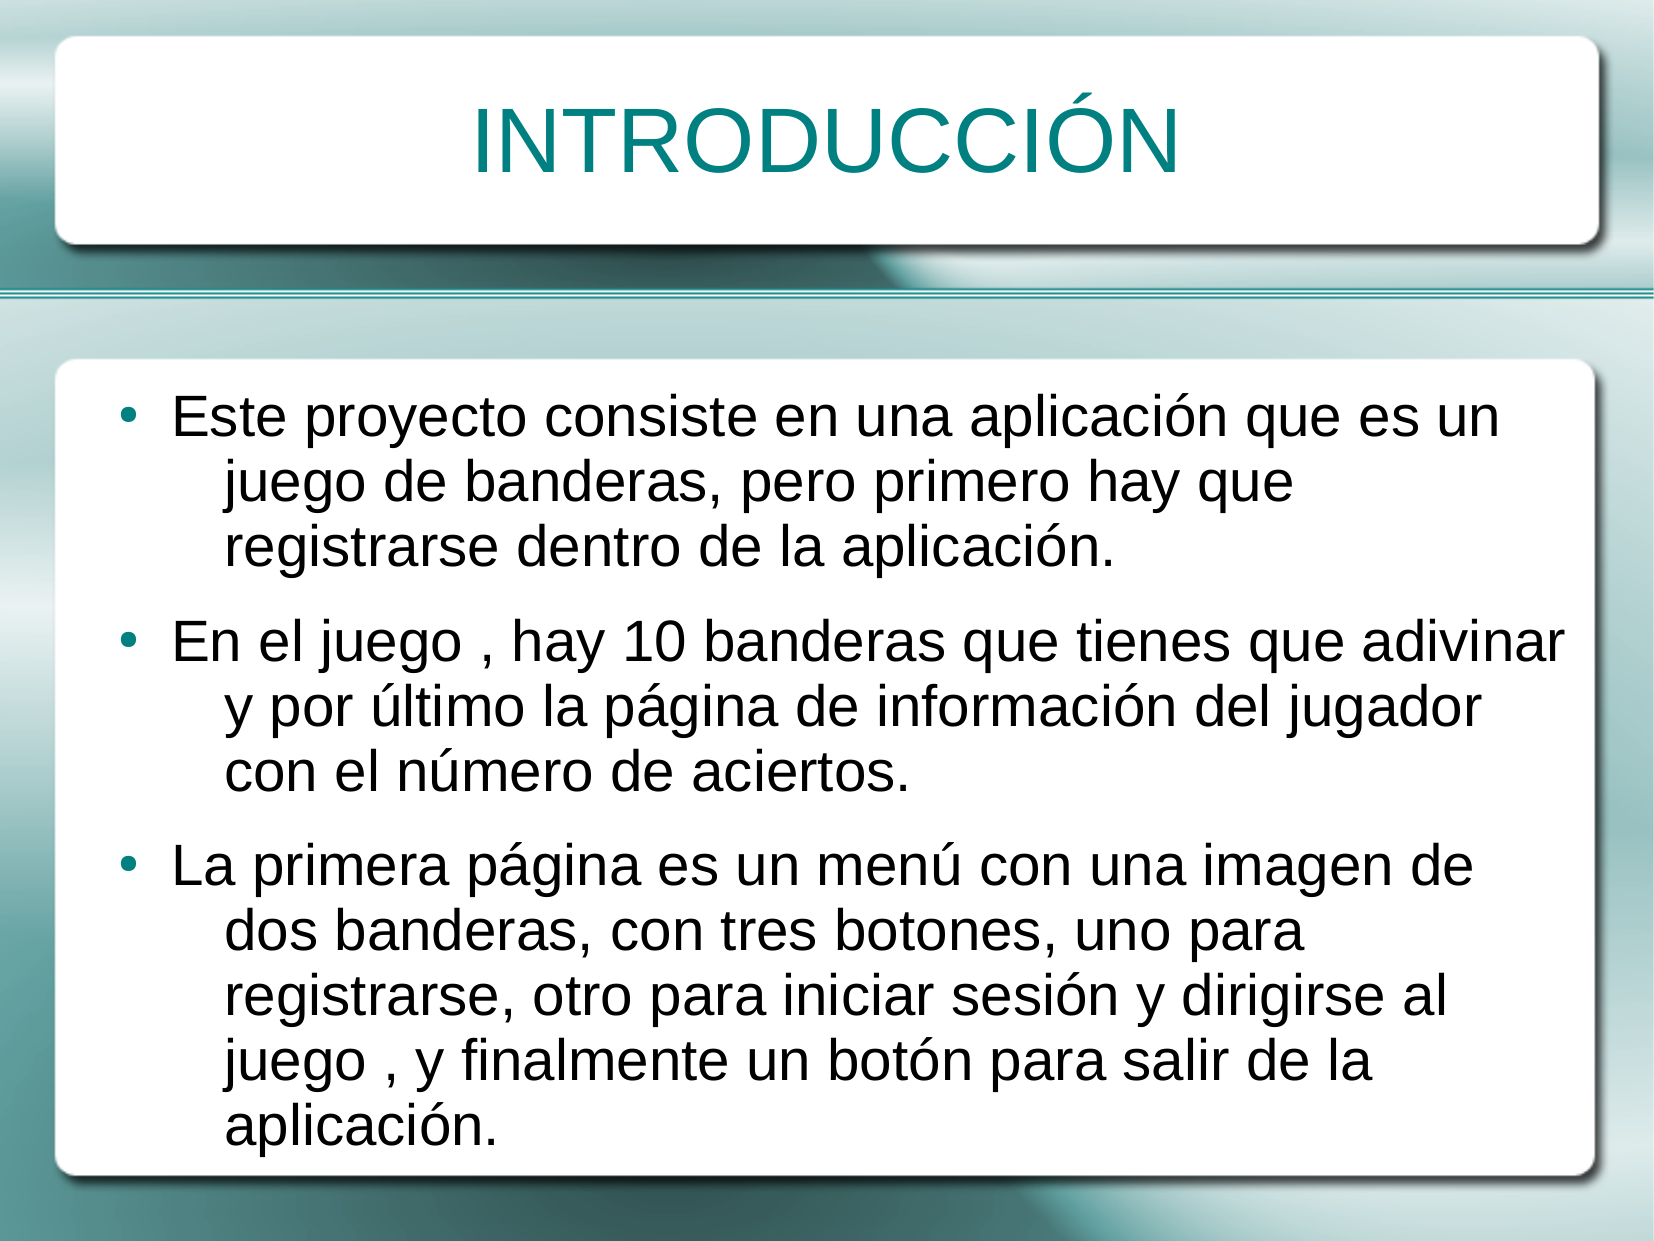

# INTRODUCCIÓN
Este proyecto consiste en una aplicación que es un juego de banderas, pero primero hay que registrarse dentro de la aplicación.
En el juego , hay 10 banderas que tienes que adivinar y por último la página de información del jugador con el número de aciertos.
La primera página es un menú con una imagen de dos banderas, con tres botones, uno para registrarse, otro para iniciar sesión y dirigirse al juego , y finalmente un botón para salir de la aplicación.